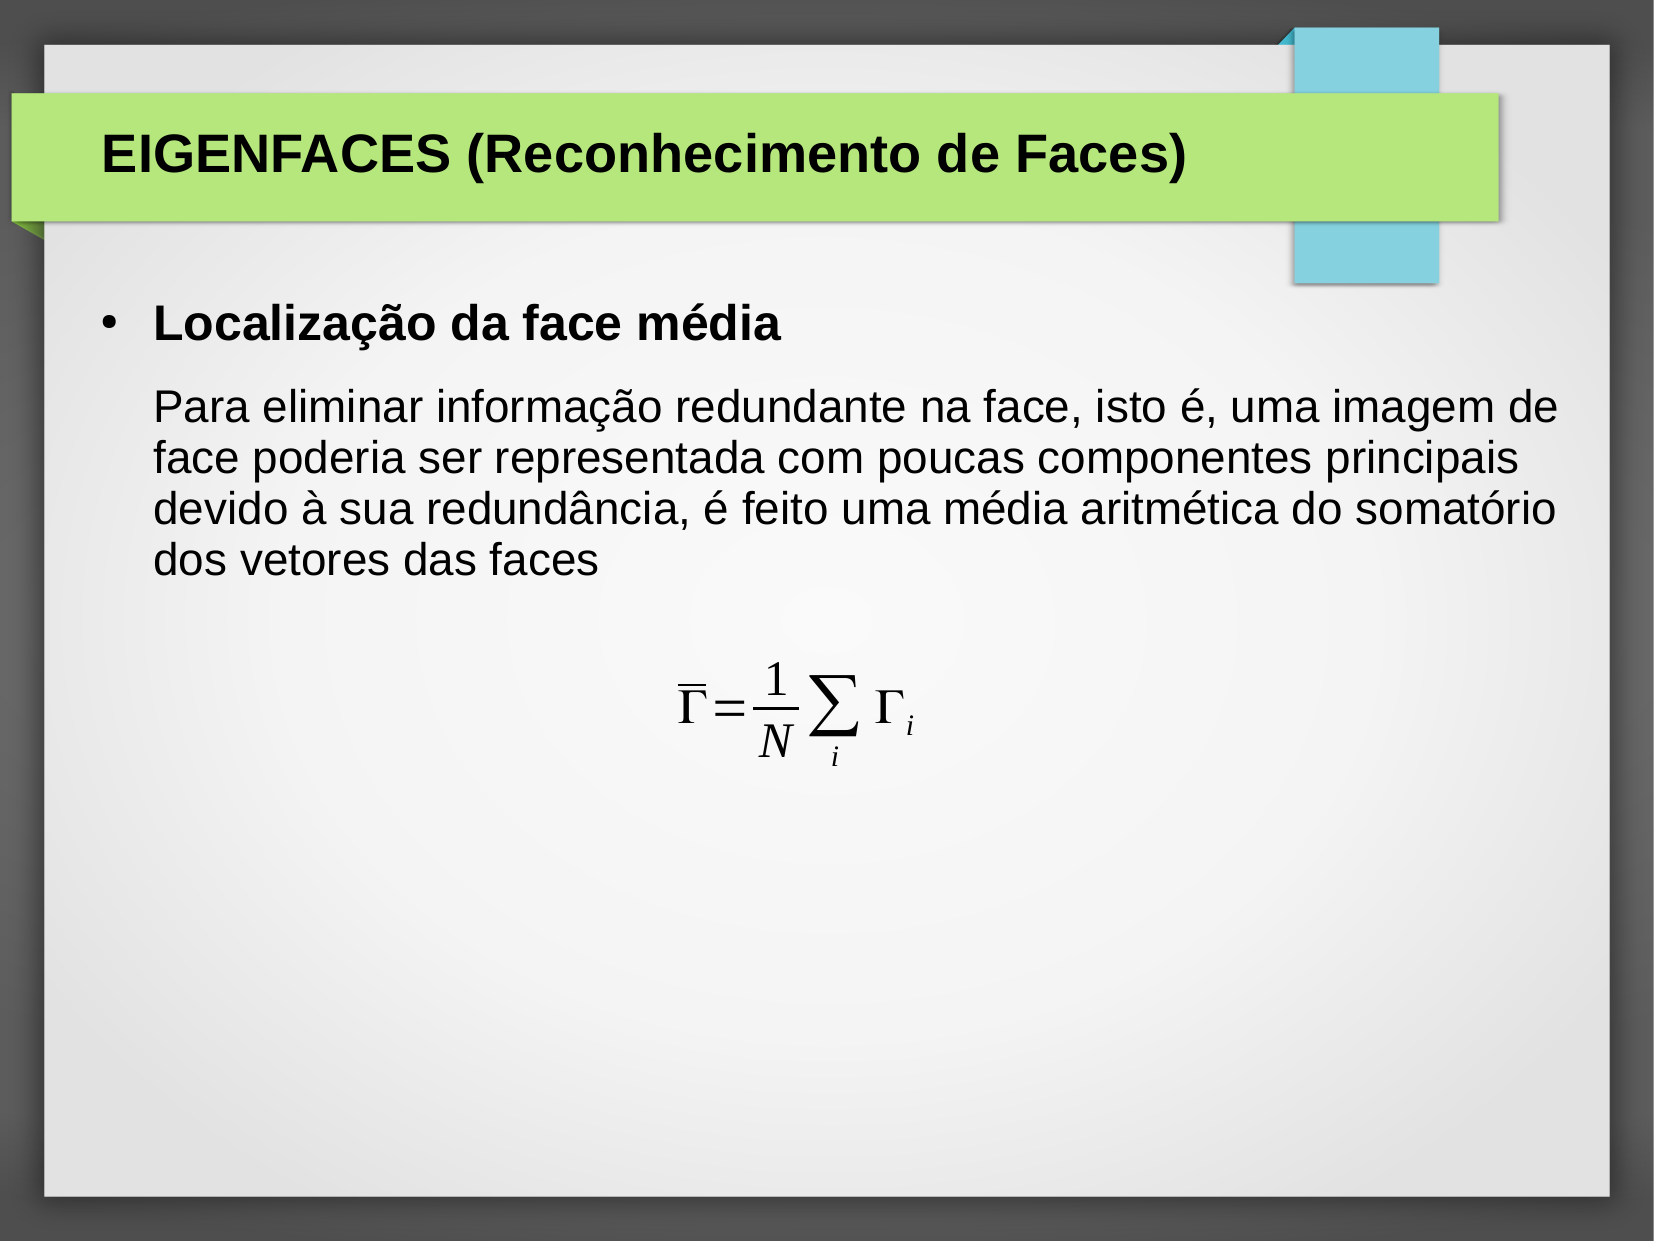

# EIGENFACES (Reconhecimento de Faces)
Localização da face média
Para eliminar informação redundante na face, isto é, uma imagem de face poderia ser representada com poucas componentes principais devido à sua redundância, é feito uma média aritmética do somatório dos vetores das faces